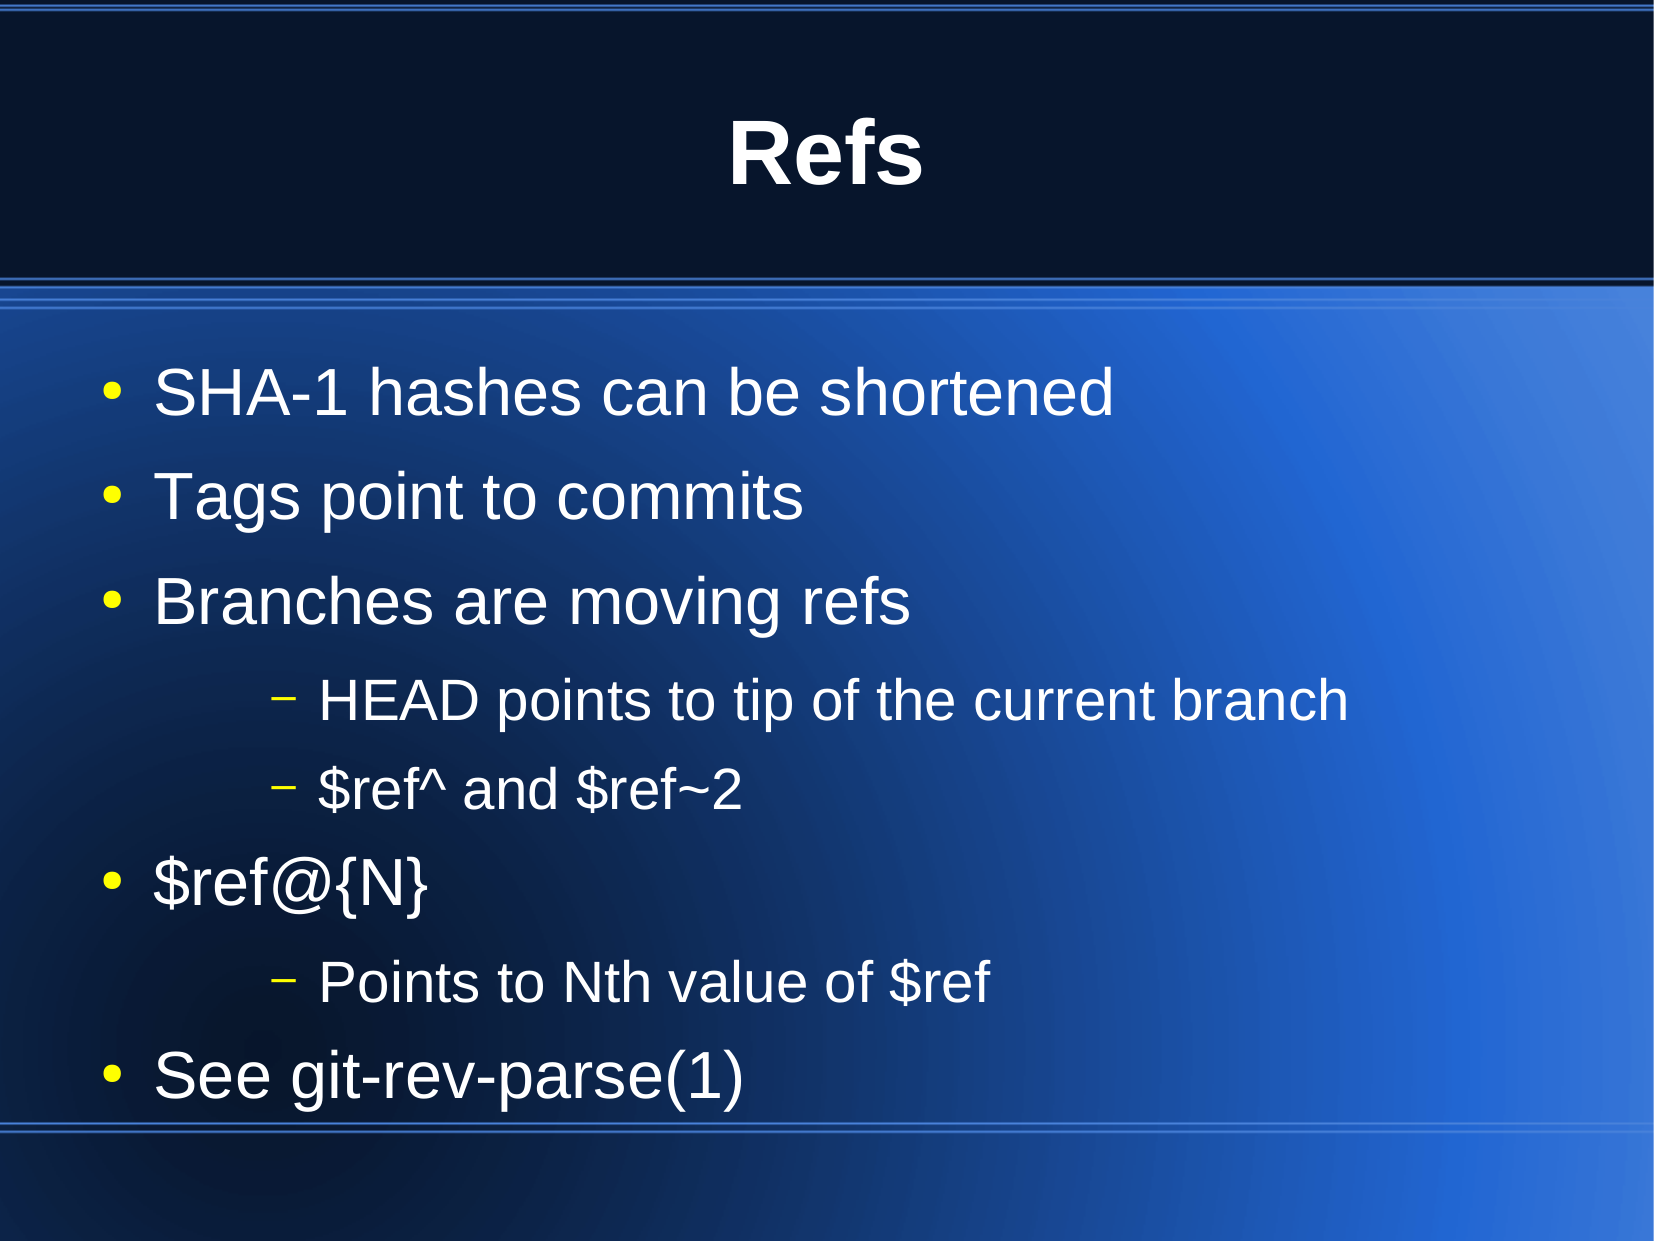

# Refs
SHA-1 hashes can be shortened
Tags point to commits
Branches are moving refs
HEAD points to tip of the current branch
$ref^ and $ref~2
$ref@{N}
Points to Nth value of $ref
See git-rev-parse(1)